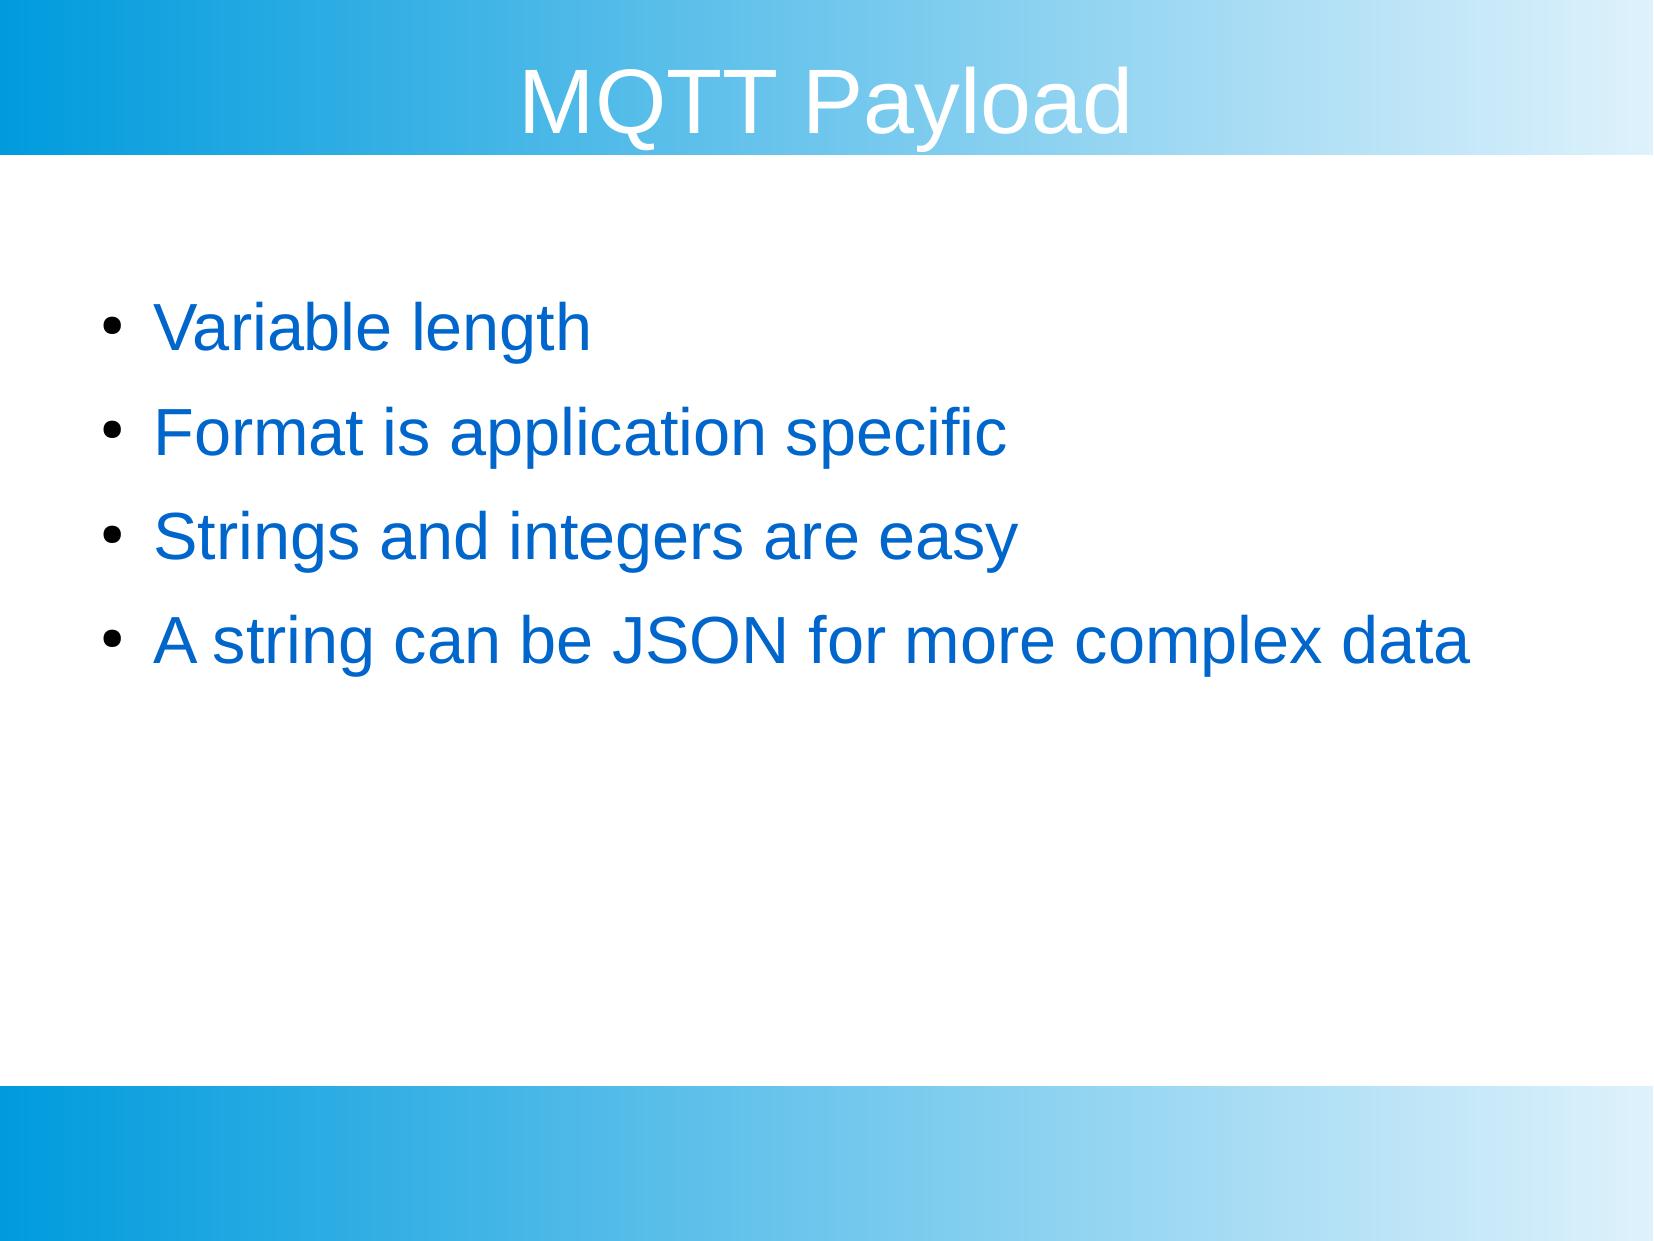

# MQTT Payload
Variable length
Format is application specific
Strings and integers are easy
A string can be JSON for more complex data